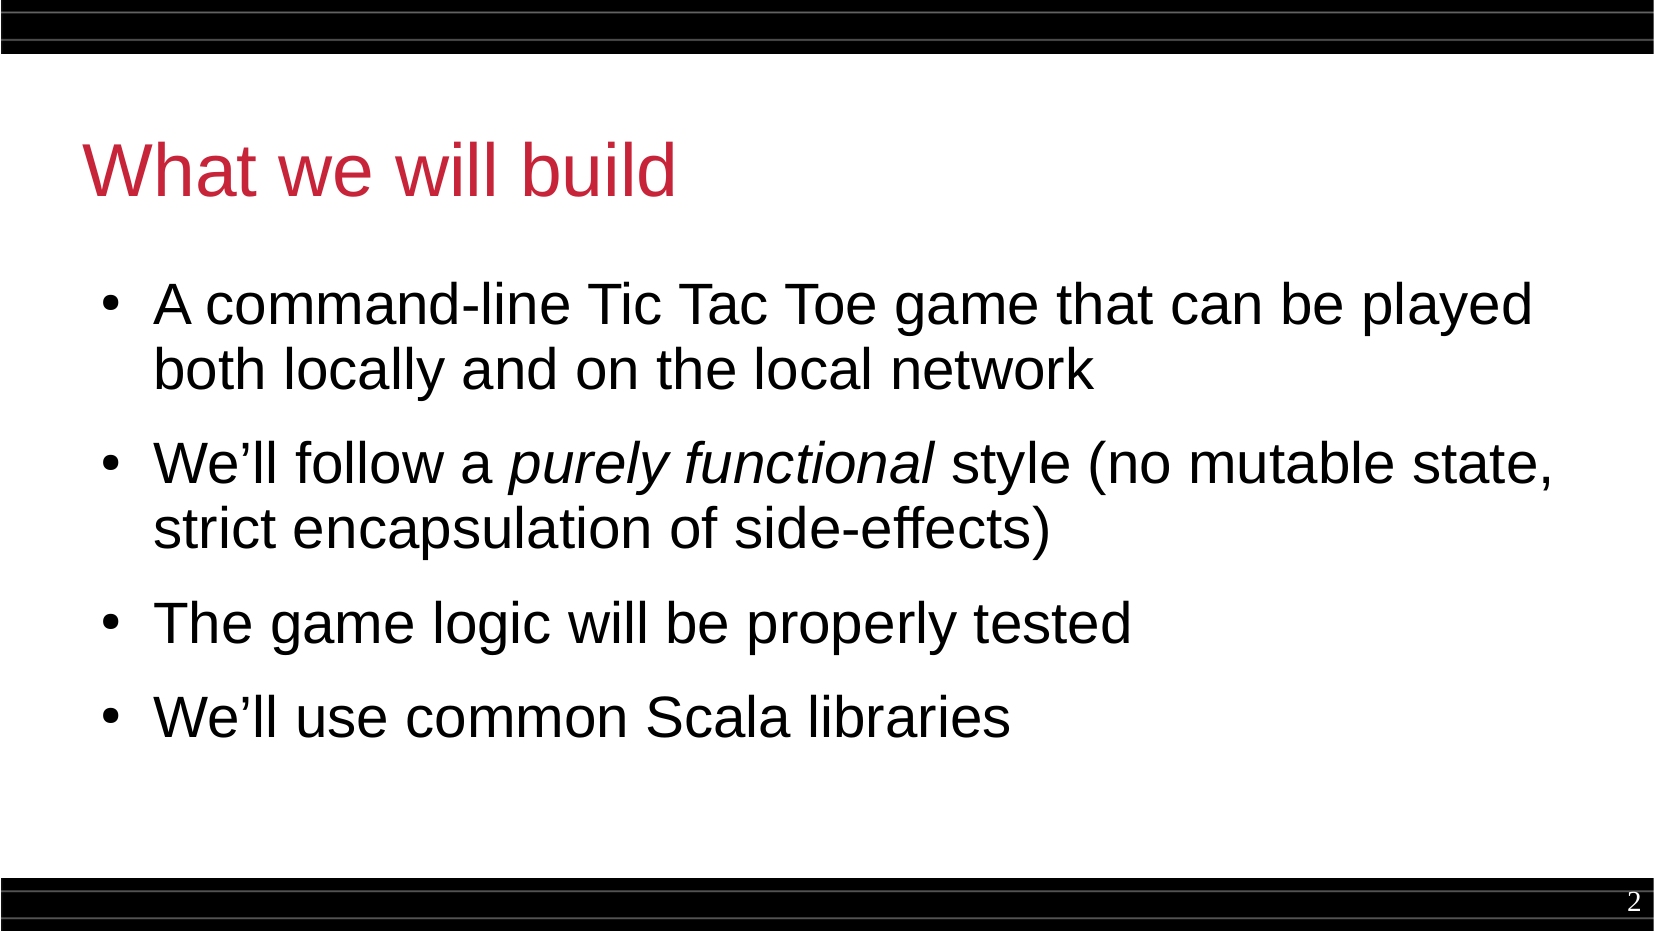

# What we will build
A command-line Tic Tac Toe game that can be played both locally and on the local network
We’ll follow a purely functional style (no mutable state, strict encapsulation of side-effects)
The game logic will be properly tested
We’ll use common Scala libraries